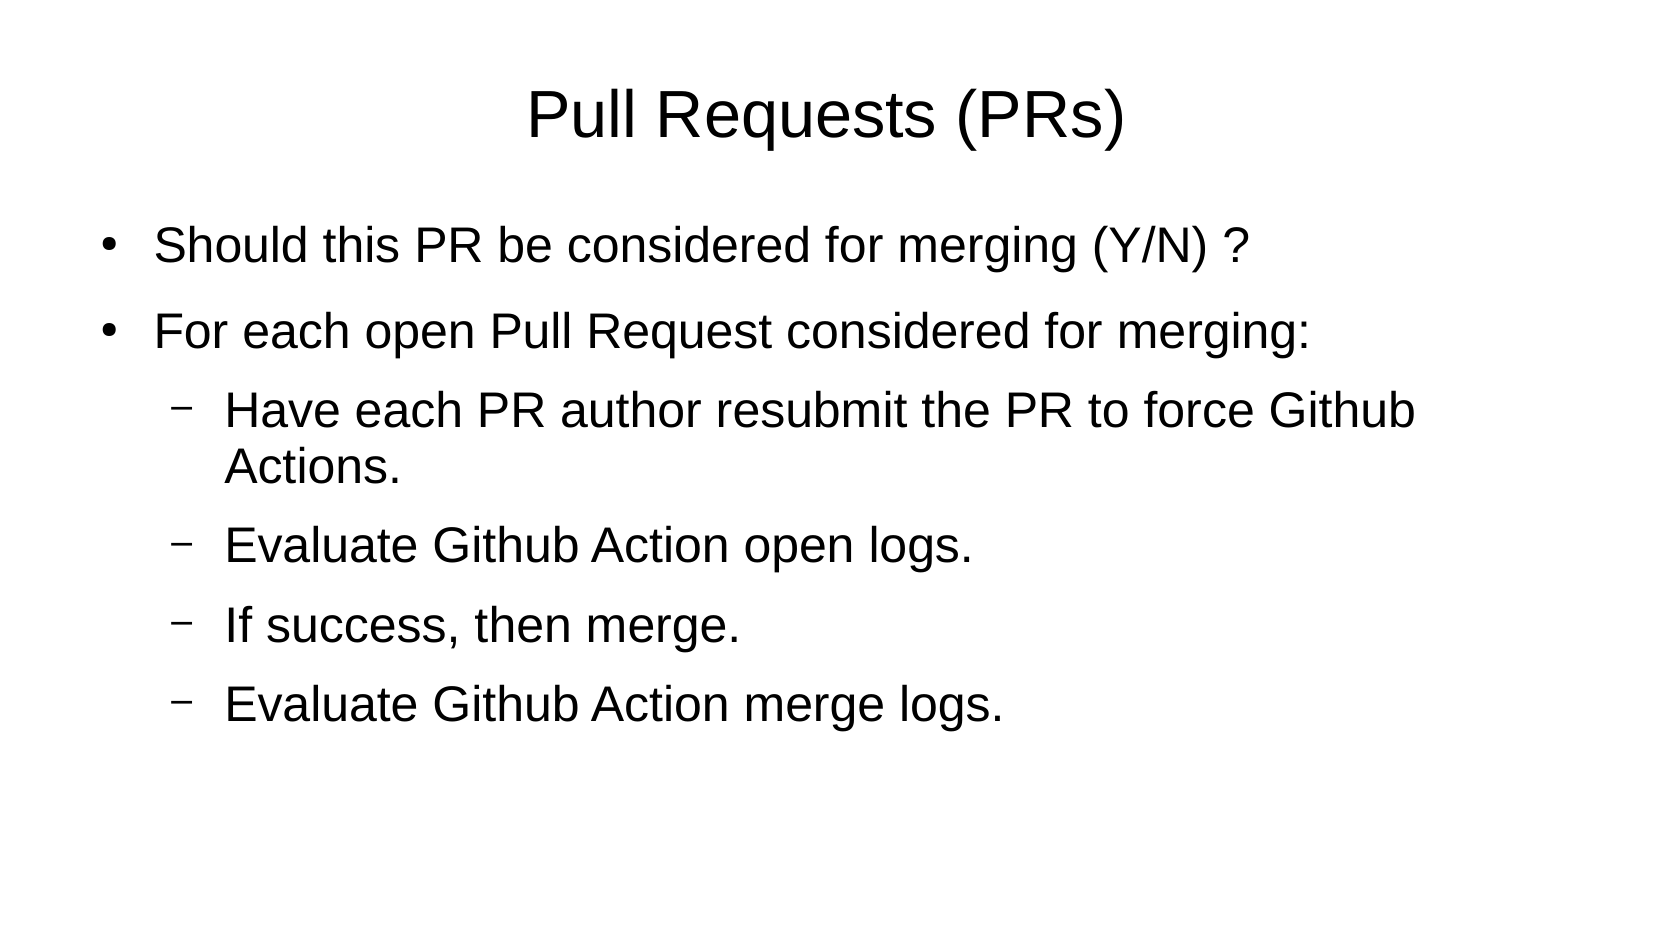

# Pull Requests (PRs)
Should this PR be considered for merging (Y/N) ?
For each open Pull Request considered for merging:
Have each PR author resubmit the PR to force Github Actions.
Evaluate Github Action open logs.
If success, then merge.
Evaluate Github Action merge logs.